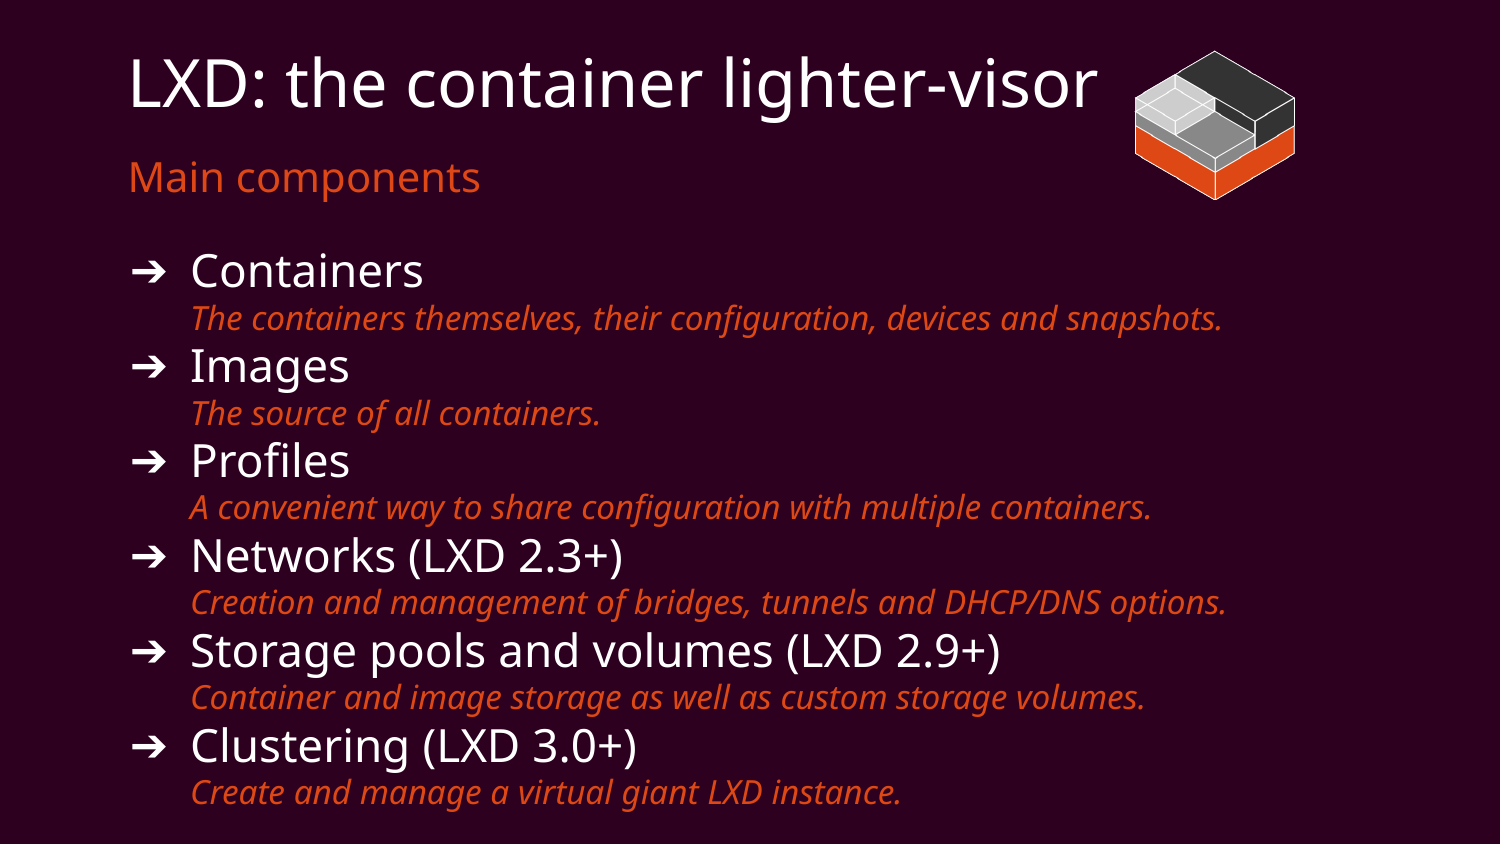

# LXD: the container lighter-visor
Main components
Containers
The containers themselves, their configuration, devices and snapshots.
Images
The source of all containers.
Profiles
A convenient way to share configuration with multiple containers.
Networks (LXD 2.3+)
Creation and management of bridges, tunnels and DHCP/DNS options.
Storage pools and volumes (LXD 2.9+)
Container and image storage as well as custom storage volumes.
Clustering (LXD 3.0+)
Create and manage a virtual giant LXD instance.